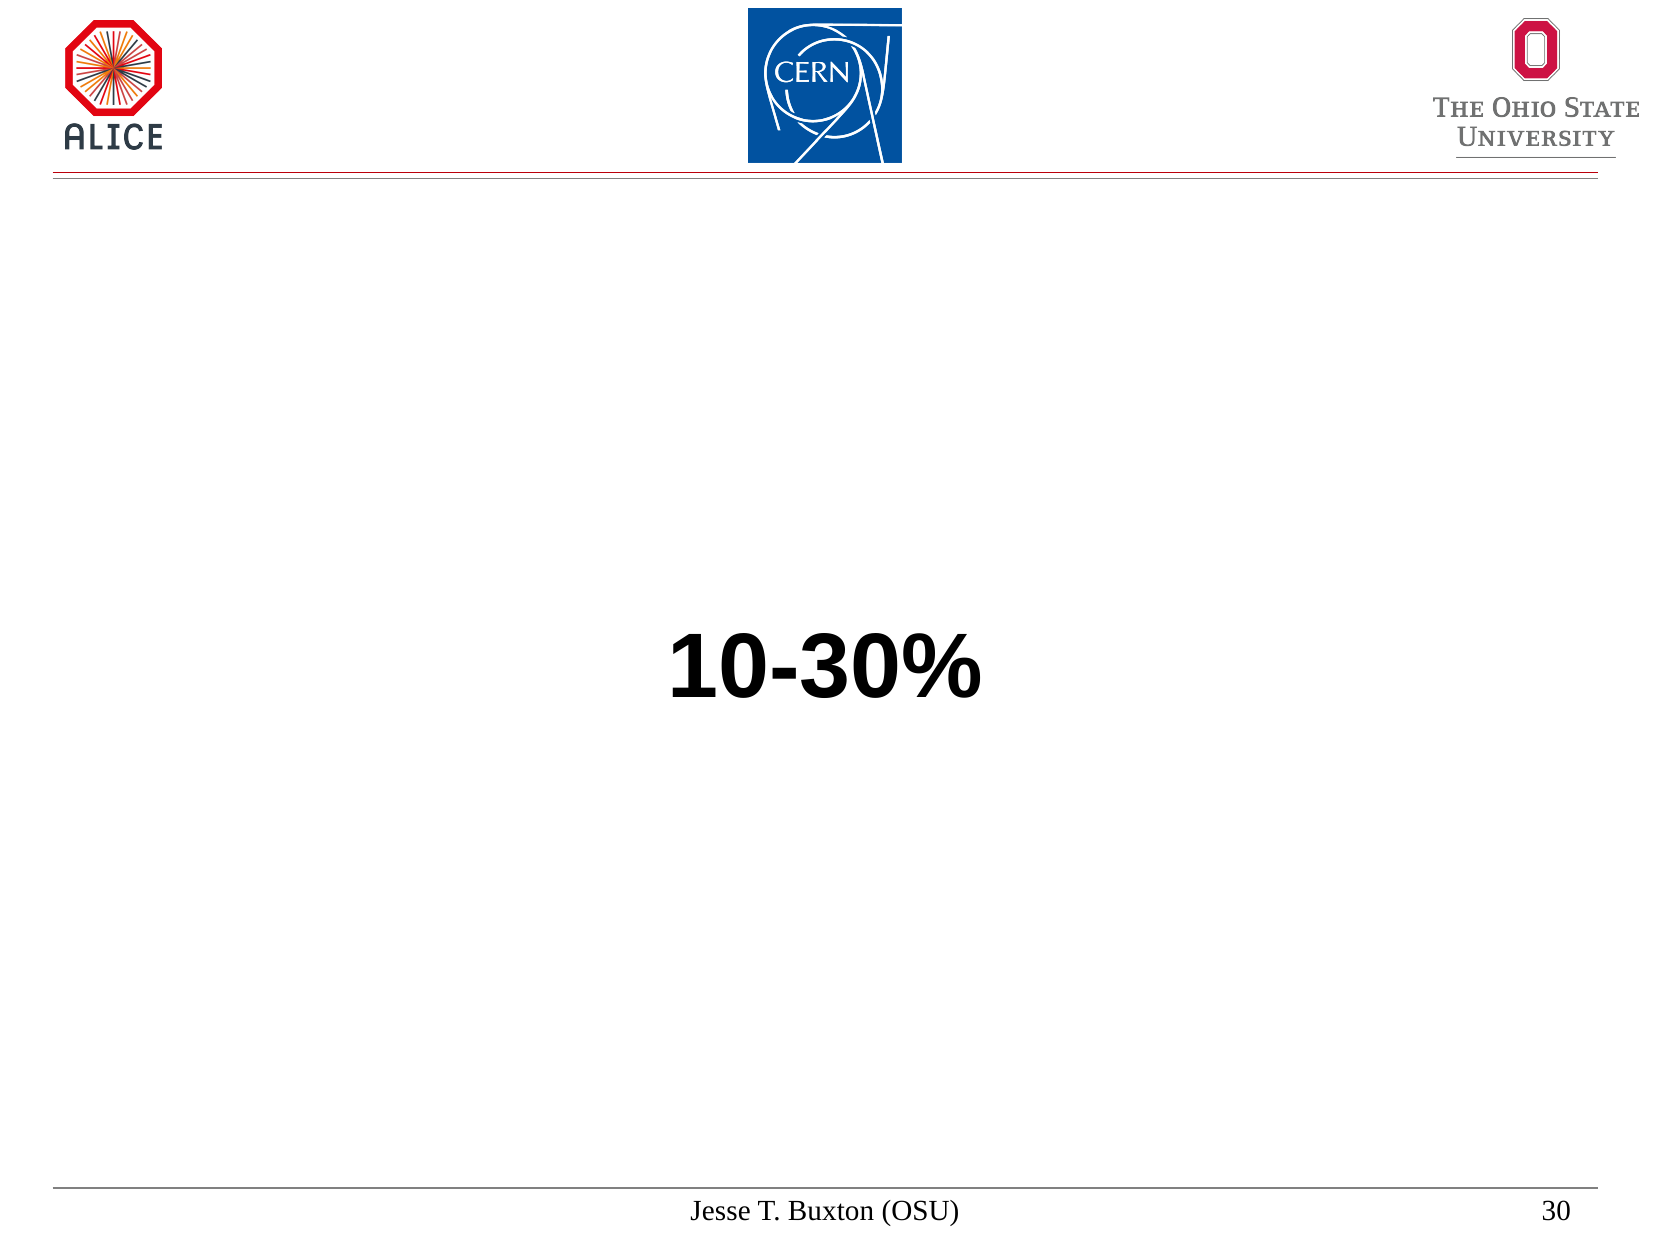

# 10-30%
Jesse T. Buxton (OSU)
30